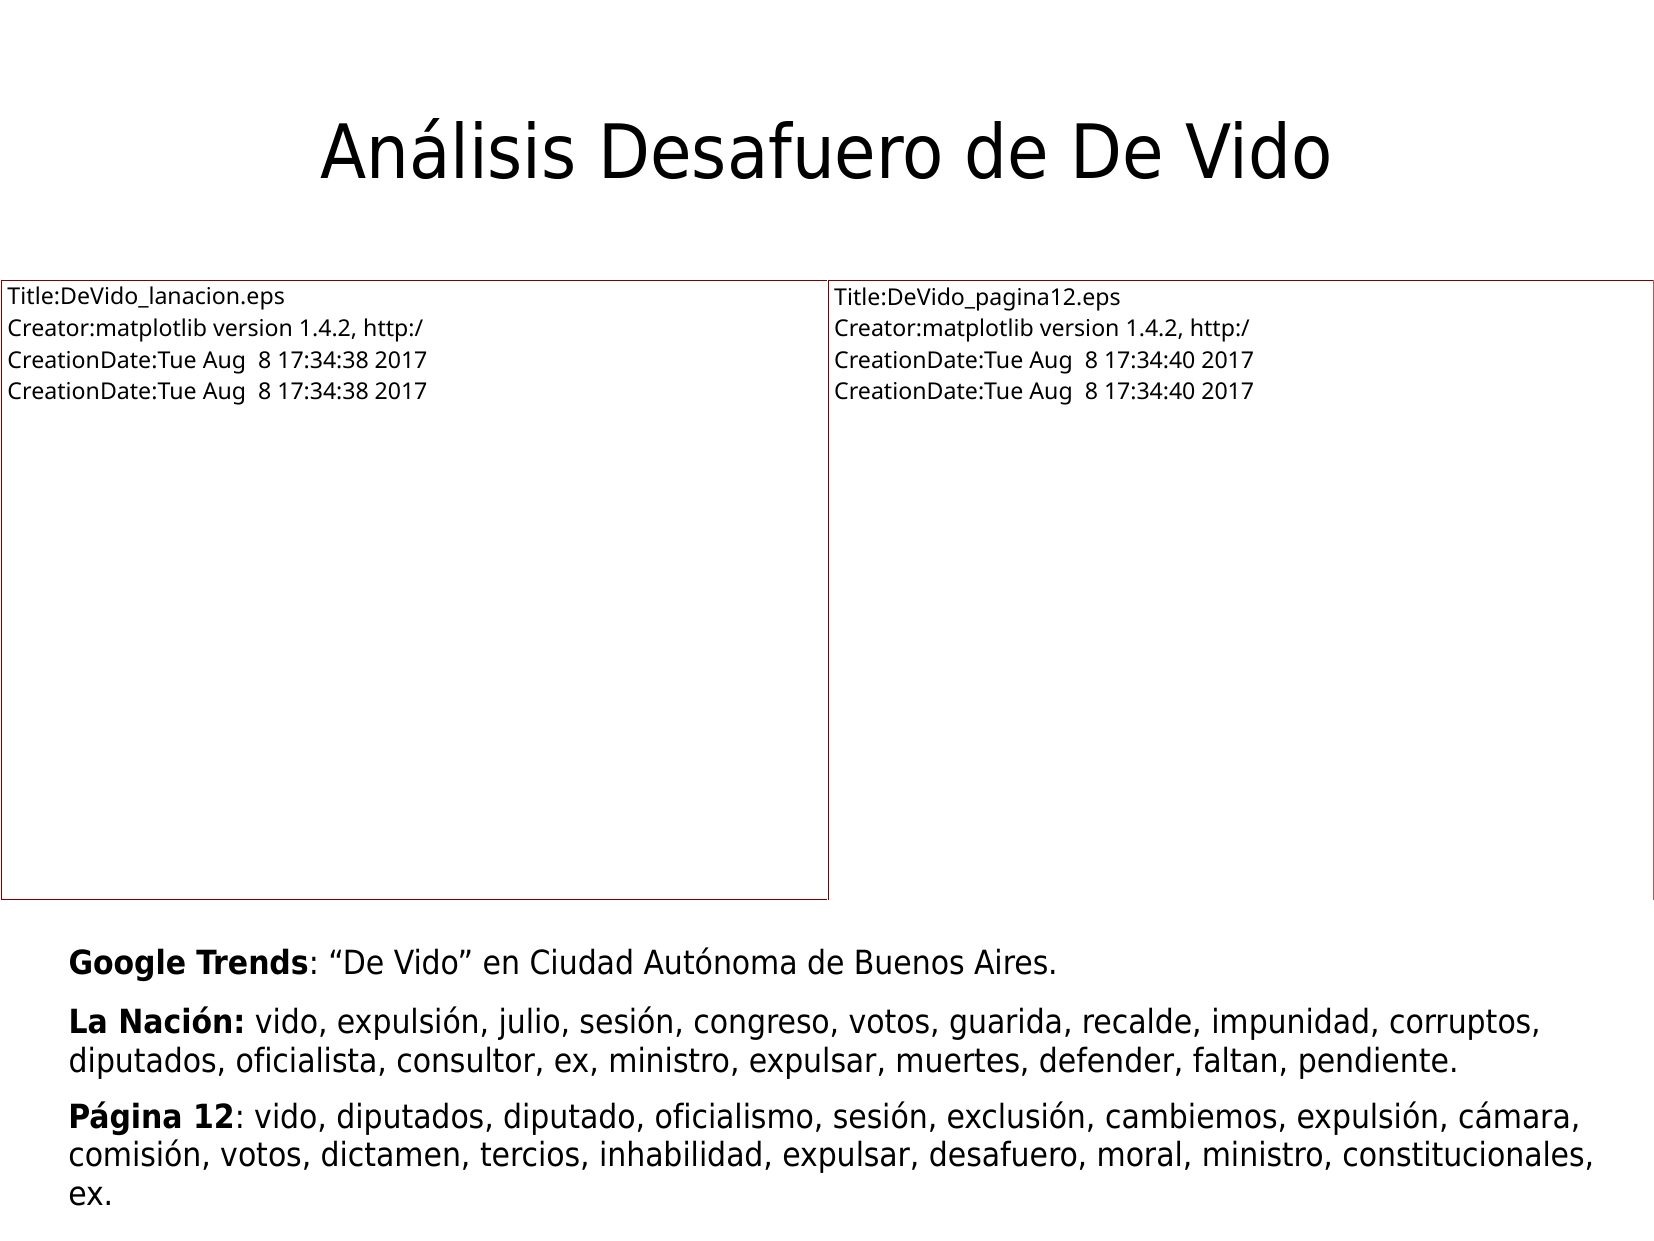

# Análisis Desafuero de De Vido
Google Trends: “De Vido” en Ciudad Autónoma de Buenos Aires.
La Nación: vido, expulsión, julio, sesión, congreso, votos, guarida, recalde, impunidad, corruptos, diputados, oficialista, consultor, ex, ministro, expulsar, muertes, defender, faltan, pendiente.
Página 12: vido, diputados, diputado, oficialismo, sesión, exclusión, cambiemos, expulsión, cámara, comisión, votos, dictamen, tercios, inhabilidad, expulsar, desafuero, moral, ministro, constitucionales, ex.